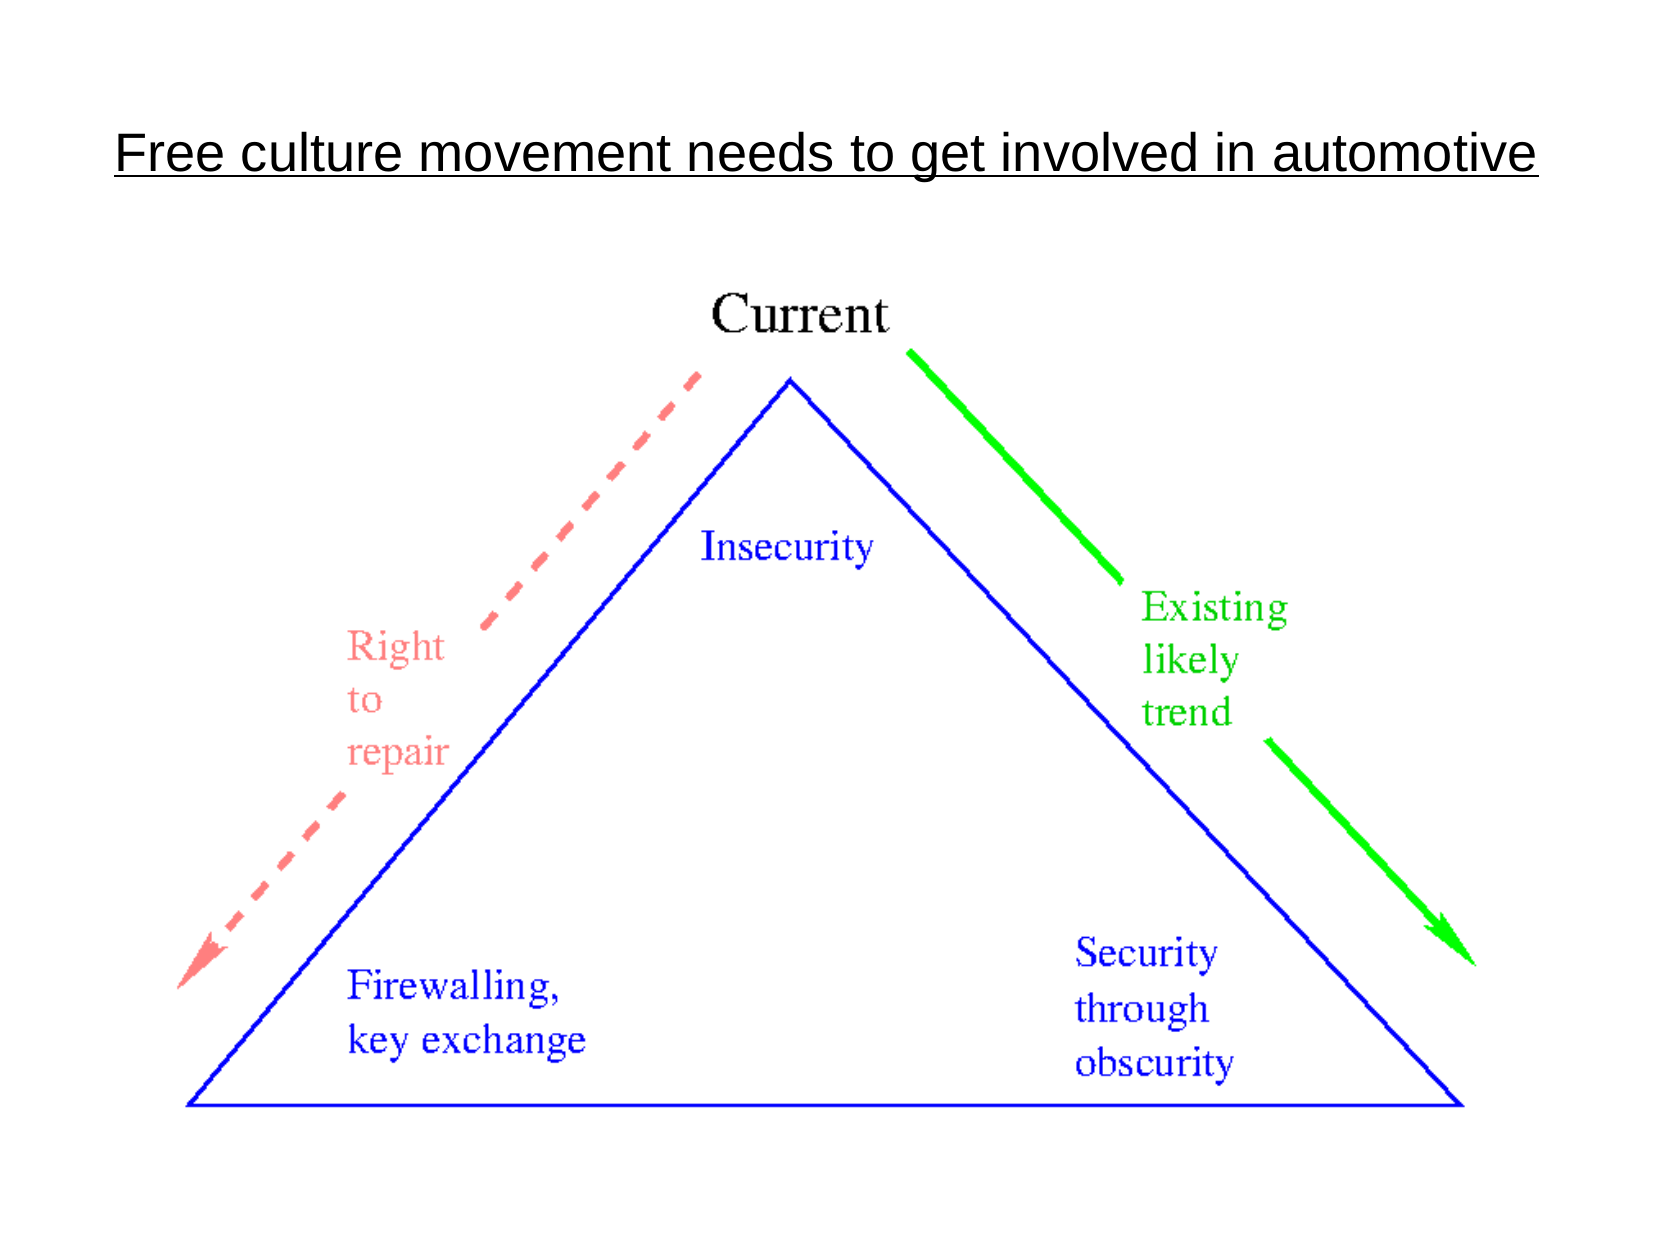

# Free culture movement needs to get involved in automotive